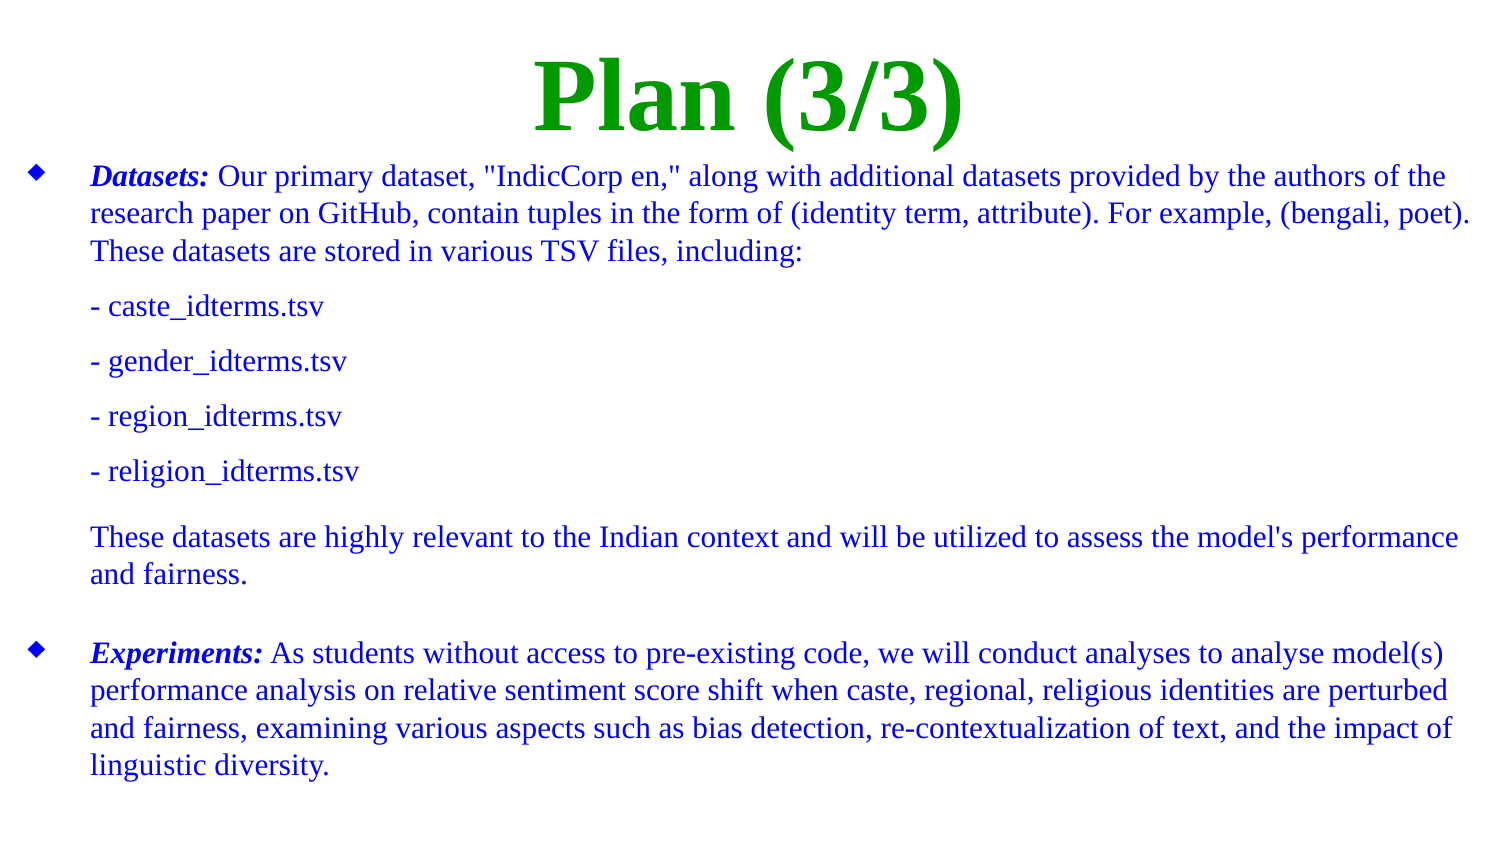

# Plan (3/3)
Datasets: Our primary dataset, "IndicCorp en," along with additional datasets provided by the authors of the research paper on GitHub, contain tuples in the form of (identity term, attribute). For example, (bengali, poet). These datasets are stored in various TSV files, including:
- caste_idterms.tsv
- gender_idterms.tsv
- region_idterms.tsv
- religion_idterms.tsv
These datasets are highly relevant to the Indian context and will be utilized to assess the model's performance and fairness.
Experiments: As students without access to pre-existing code, we will conduct analyses to analyse model(s) performance analysis on relative sentiment score shift when caste, regional, religious identities are perturbed and fairness, examining various aspects such as bias detection, re-contextualization of text, and the impact of linguistic diversity.